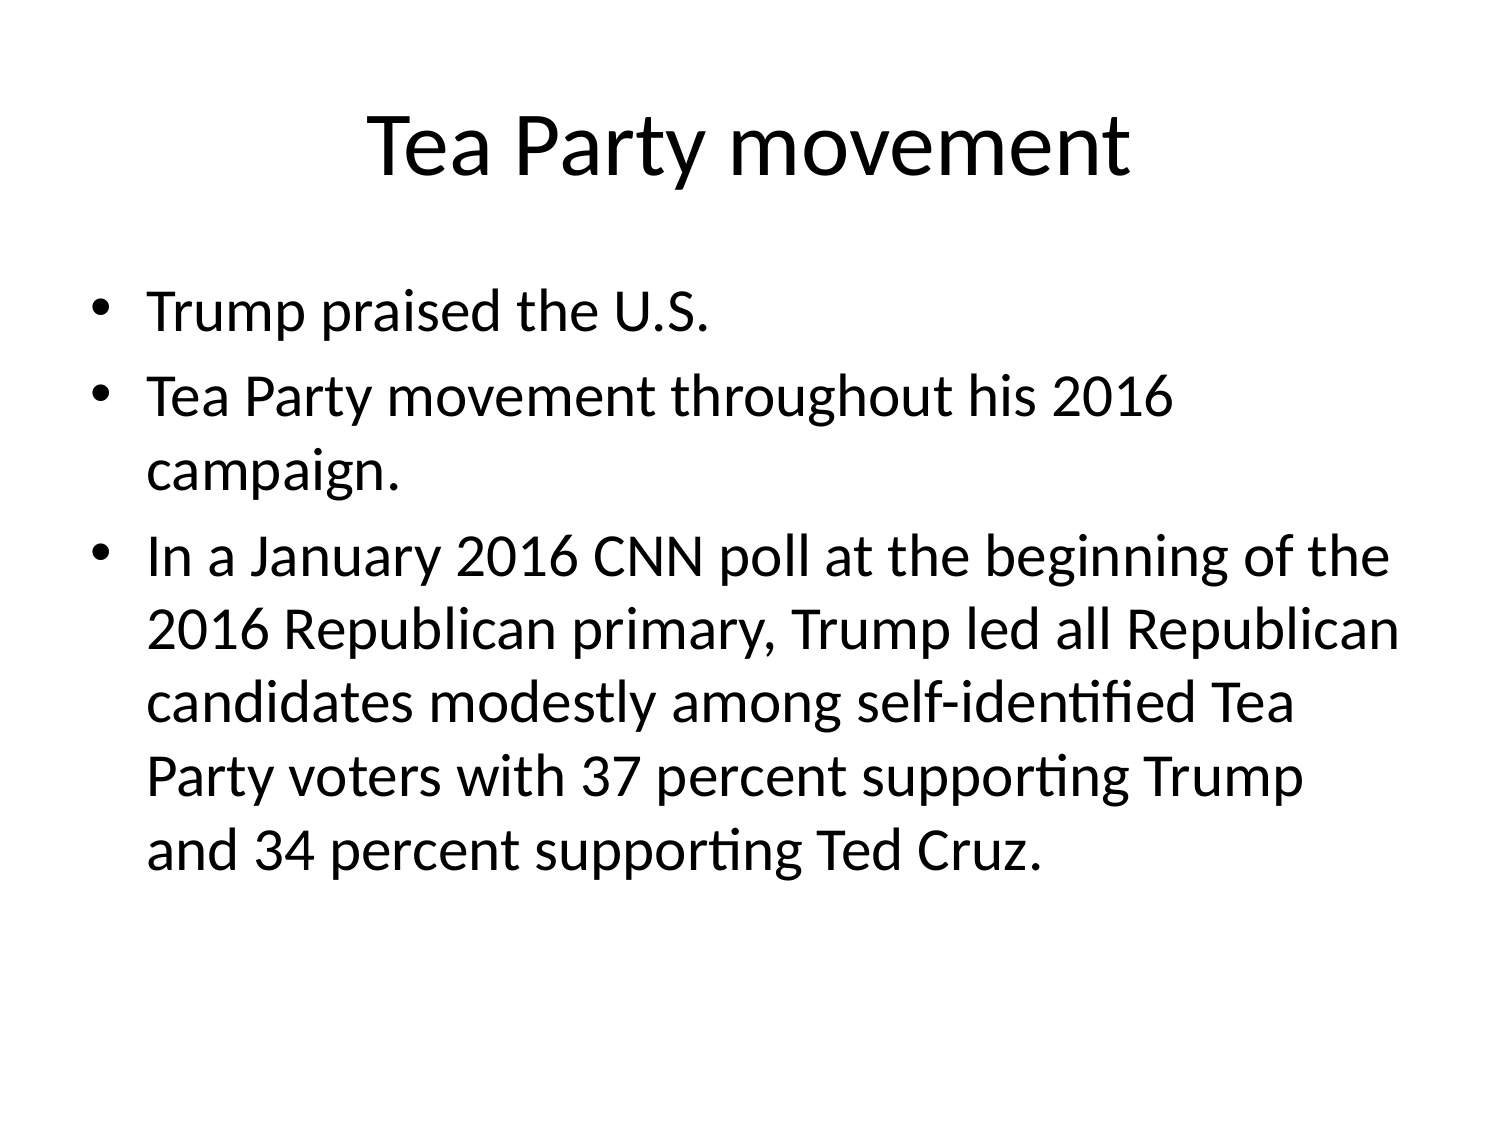

# Tea Party movement
Trump praised the U.S.
Tea Party movement throughout his 2016 campaign.
In a January 2016 CNN poll at the beginning of the 2016 Republican primary, Trump led all Republican candidates modestly among self-identified Tea Party voters with 37 percent supporting Trump and 34 percent supporting Ted Cruz.